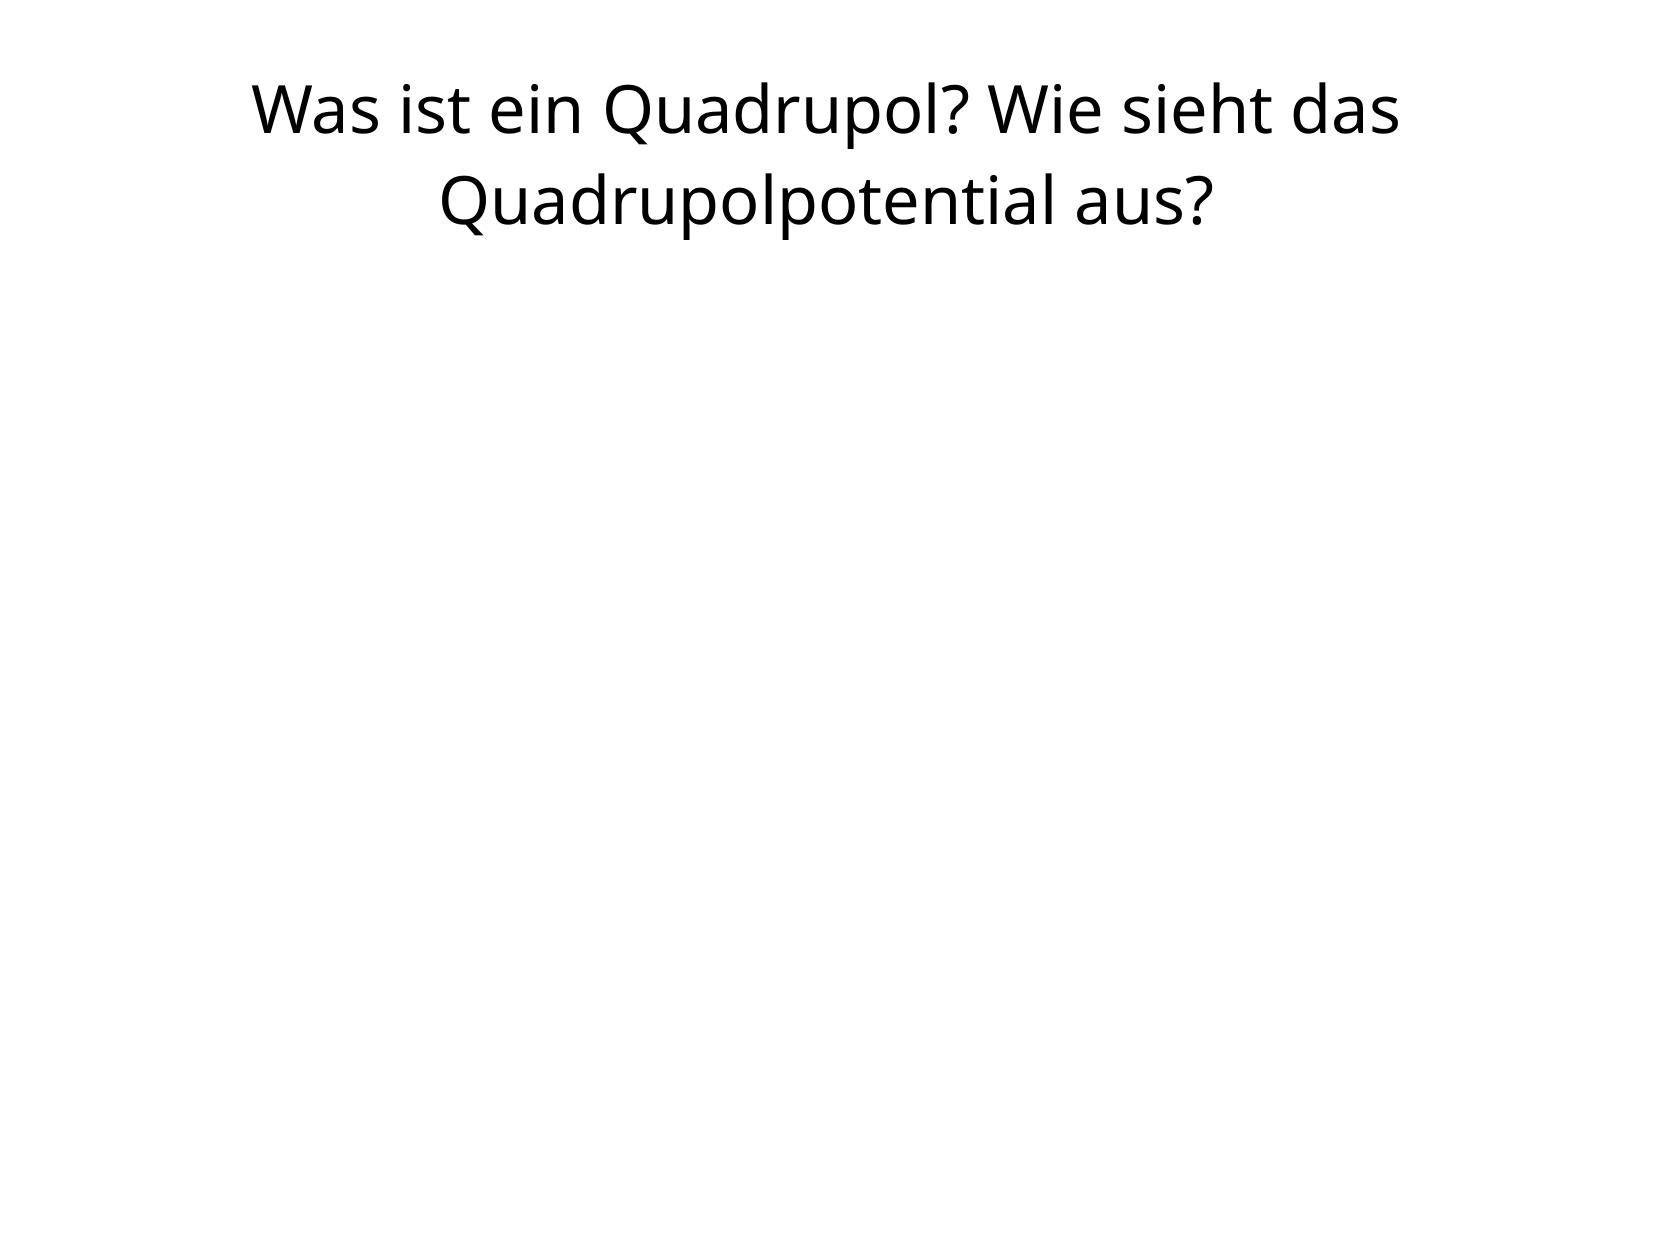

# Was ist ein Quadrupol? Wie sieht das Quadrupolpotential aus?